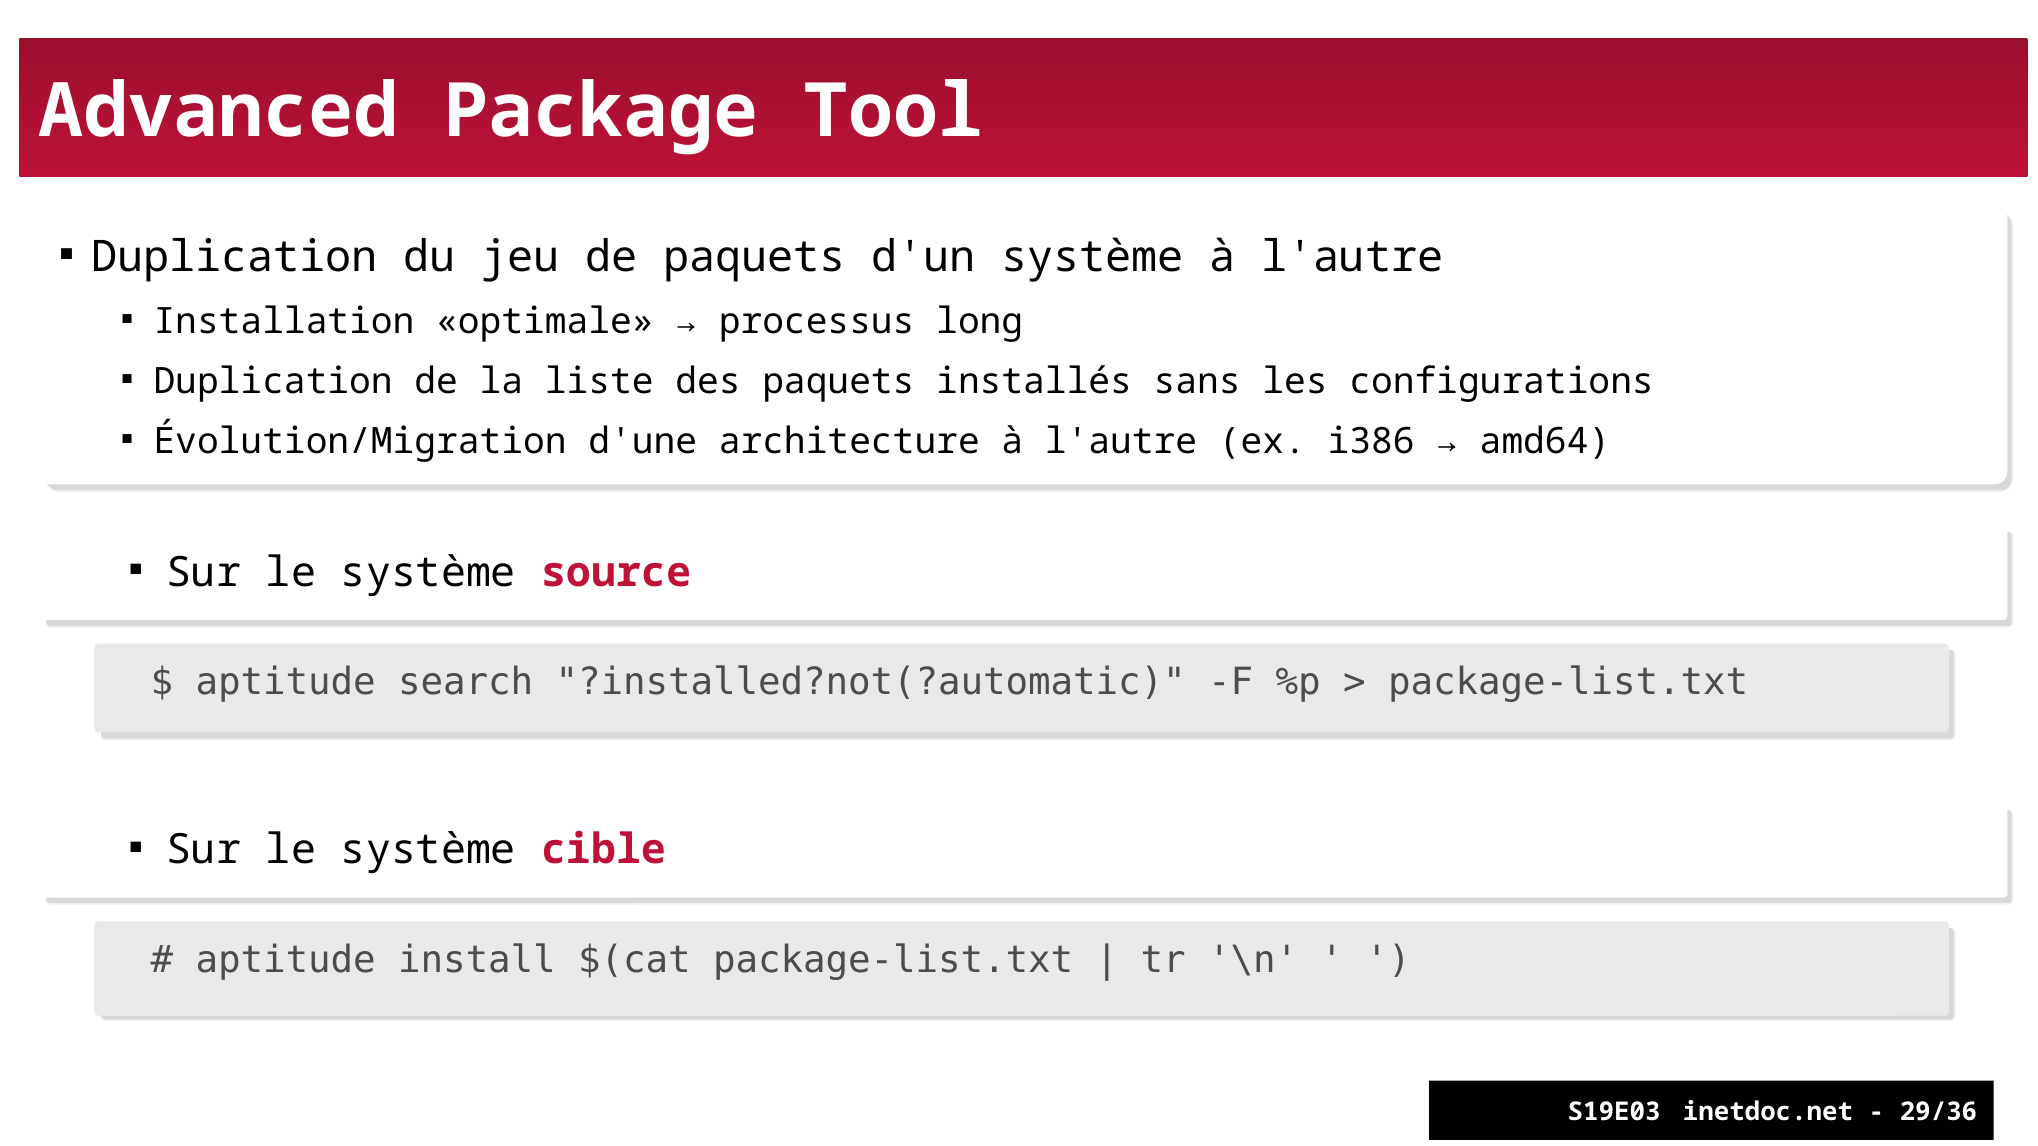

Advanced Package Tool
Duplication du jeu de paquets d'un système à l'autre
Installation «optimale» → processus long
Duplication de la liste des paquets installés sans les configurations
Évolution/Migration d'une architecture à l'autre (ex. i386 → amd64)
Sur le système source
$ aptitude search "?installed?not(?automatic)" -F %p > package-list.txt
Sur le système cible
# aptitude install $(cat package-list.txt | tr '\n' ' ')
S19E03	inetdoc.net - /36